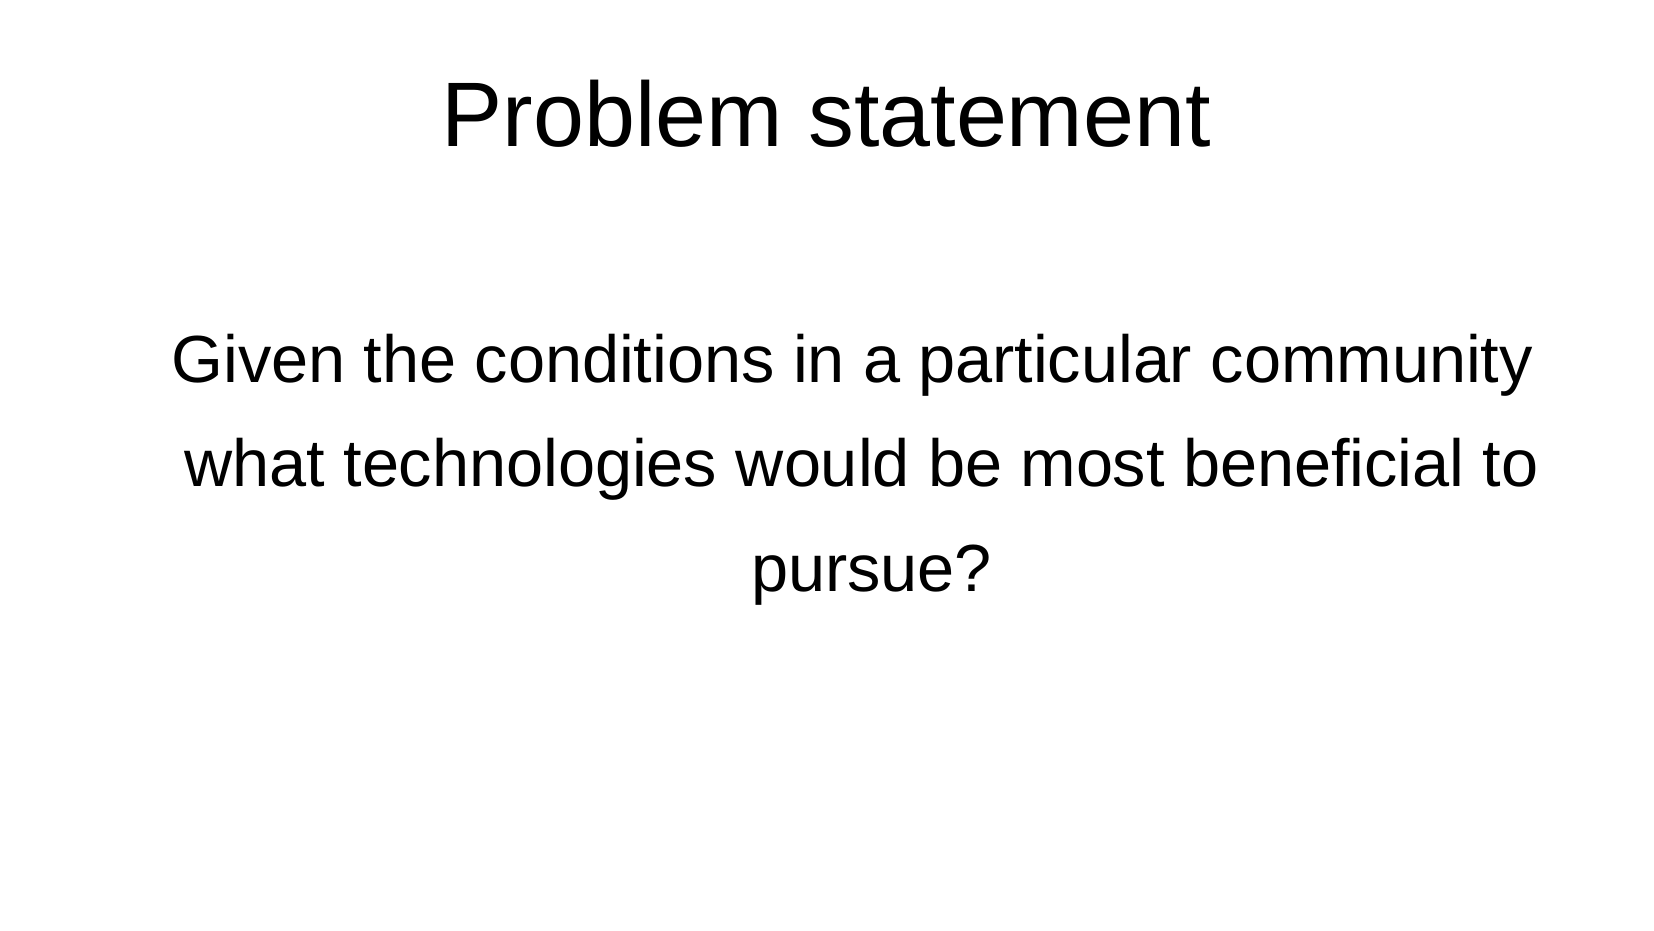

# Problem statement
Given the conditions in a particular community
what technologies would be most beneficial to
 pursue?